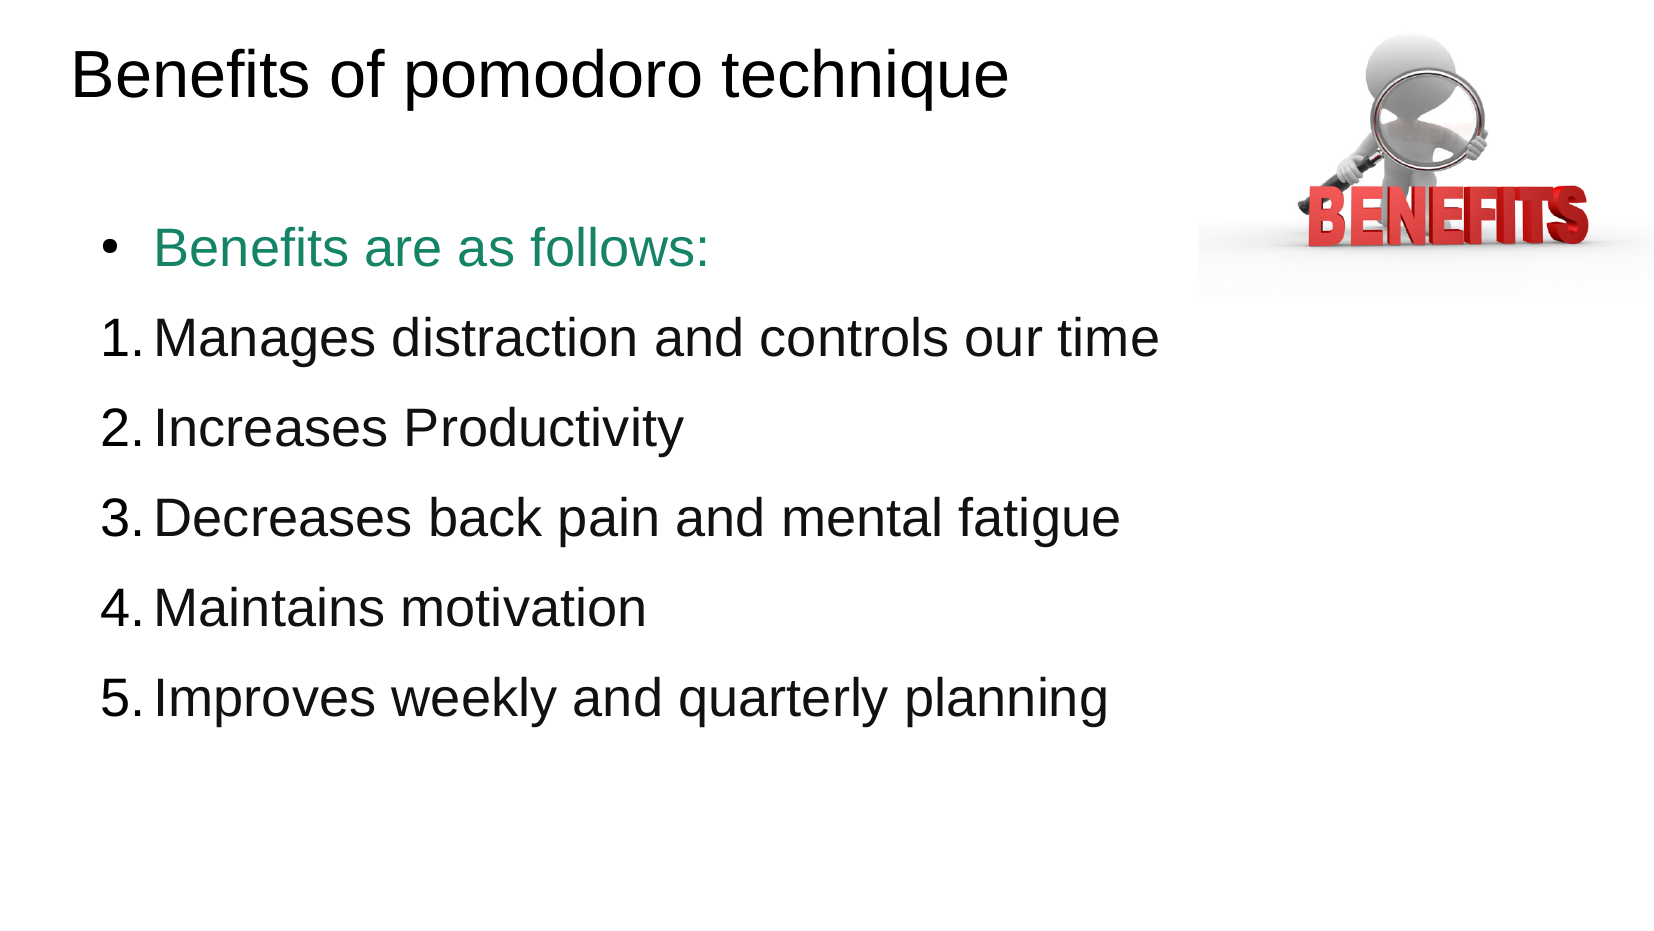

# Benefits of pomodoro technique
Benefits are as follows:
Manages distraction and controls our time
Increases Productivity
Decreases back pain and mental fatigue
Maintains motivation
Improves weekly and quarterly planning